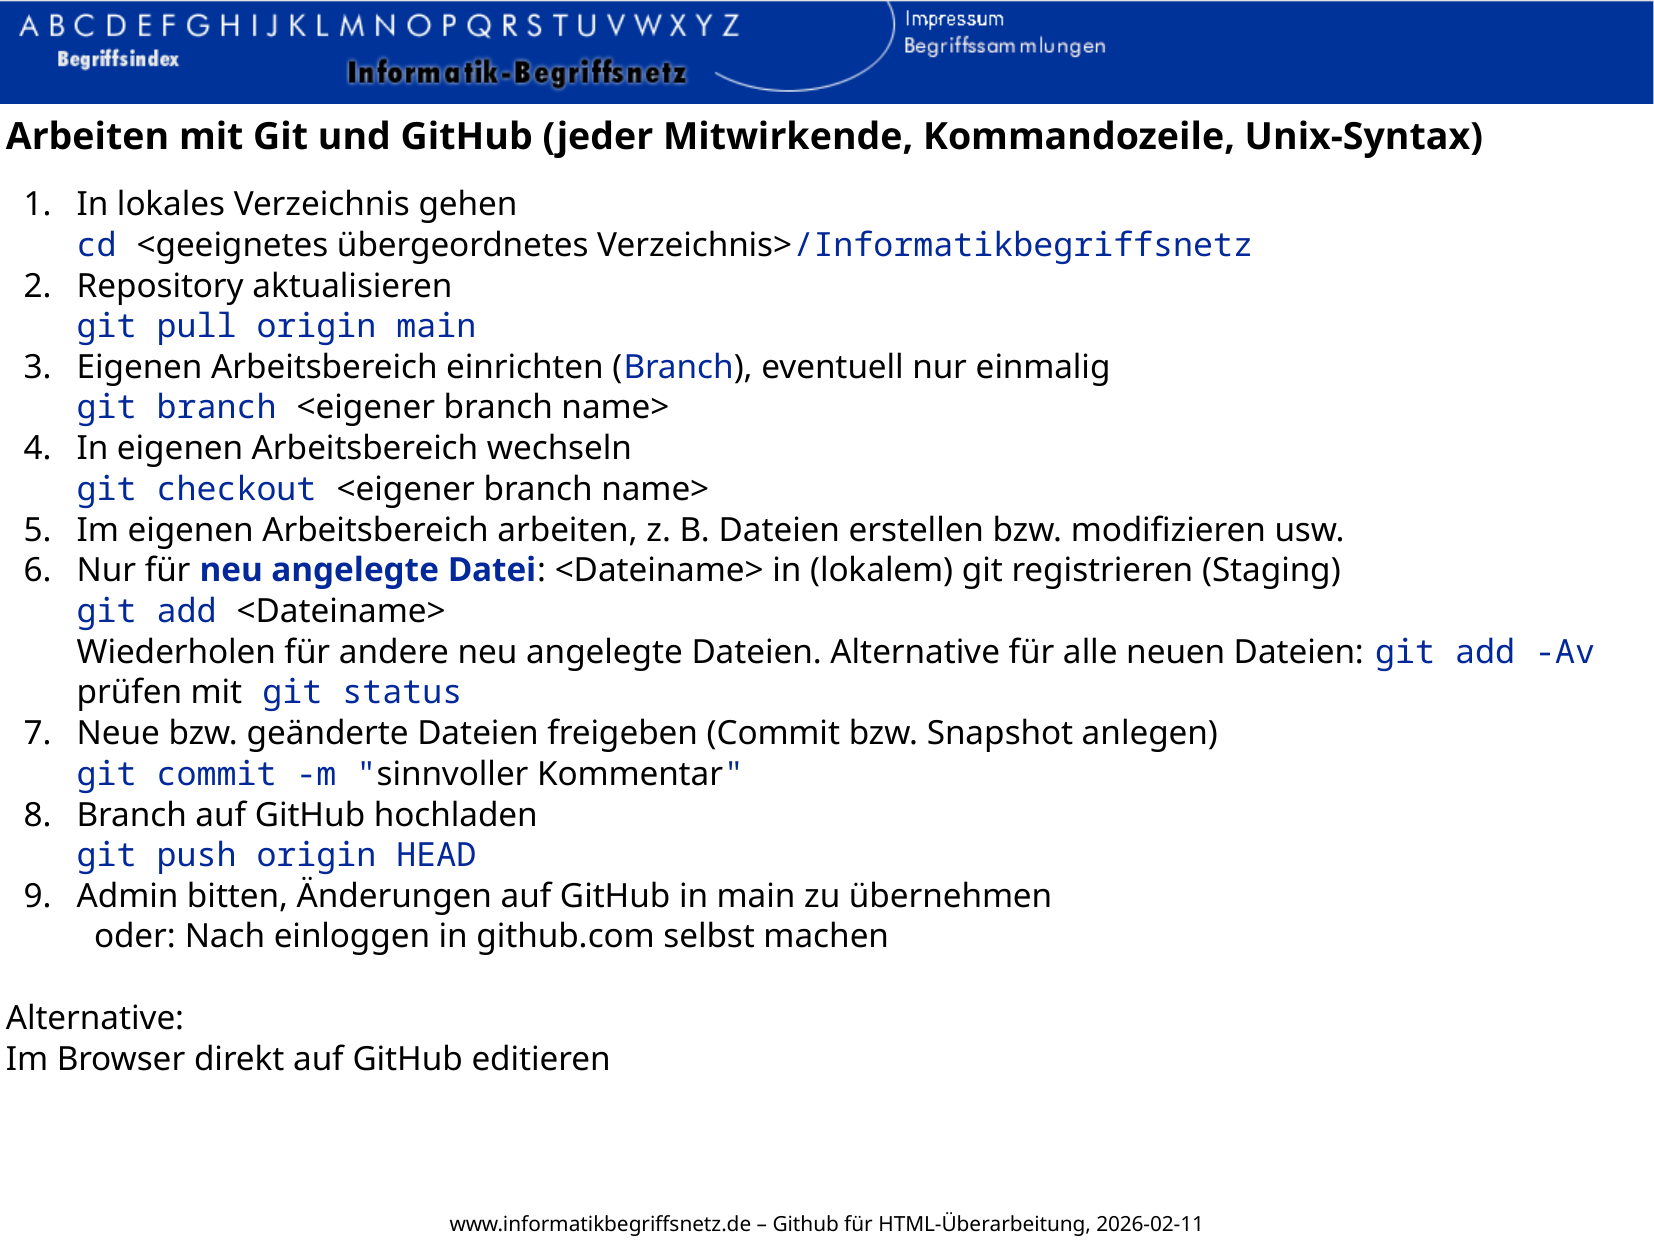

# Arbeiten mit Git und GitHub (jeder Mitwirkende, Kommandozeile, Unix-Syntax)
In lokales Verzeichnis gehen
cd <geeignetes übergeordnetes Verzeichnis>/Informatikbegriffsnetz
Repository aktualisieren
git pull origin main
Eigenen Arbeitsbereich einrichten (Branch), eventuell nur einmalig
git branch <eigener branch name>
In eigenen Arbeitsbereich wechseln
git checkout <eigener branch name>
Im eigenen Arbeitsbereich arbeiten, z. B. Dateien erstellen bzw. modifizieren usw.
Nur für neu angelegte Datei: <Dateiname> in (lokalem) git registrieren (Staging)
git add <Dateiname>
Wiederholen für andere neu angelegte Dateien. Alternative für alle neuen Dateien: git add -Av
prüfen mit git status
Neue bzw. geänderte Dateien freigeben (Commit bzw. Snapshot anlegen)
git commit -m "sinnvoller Kommentar"
Branch auf GitHub hochladen
git push origin HEAD
Admin bitten, Änderungen auf GitHub in main zu übernehmen
 oder: Nach einloggen in github.com selbst machen
Alternative:
Im Browser direkt auf GitHub editieren